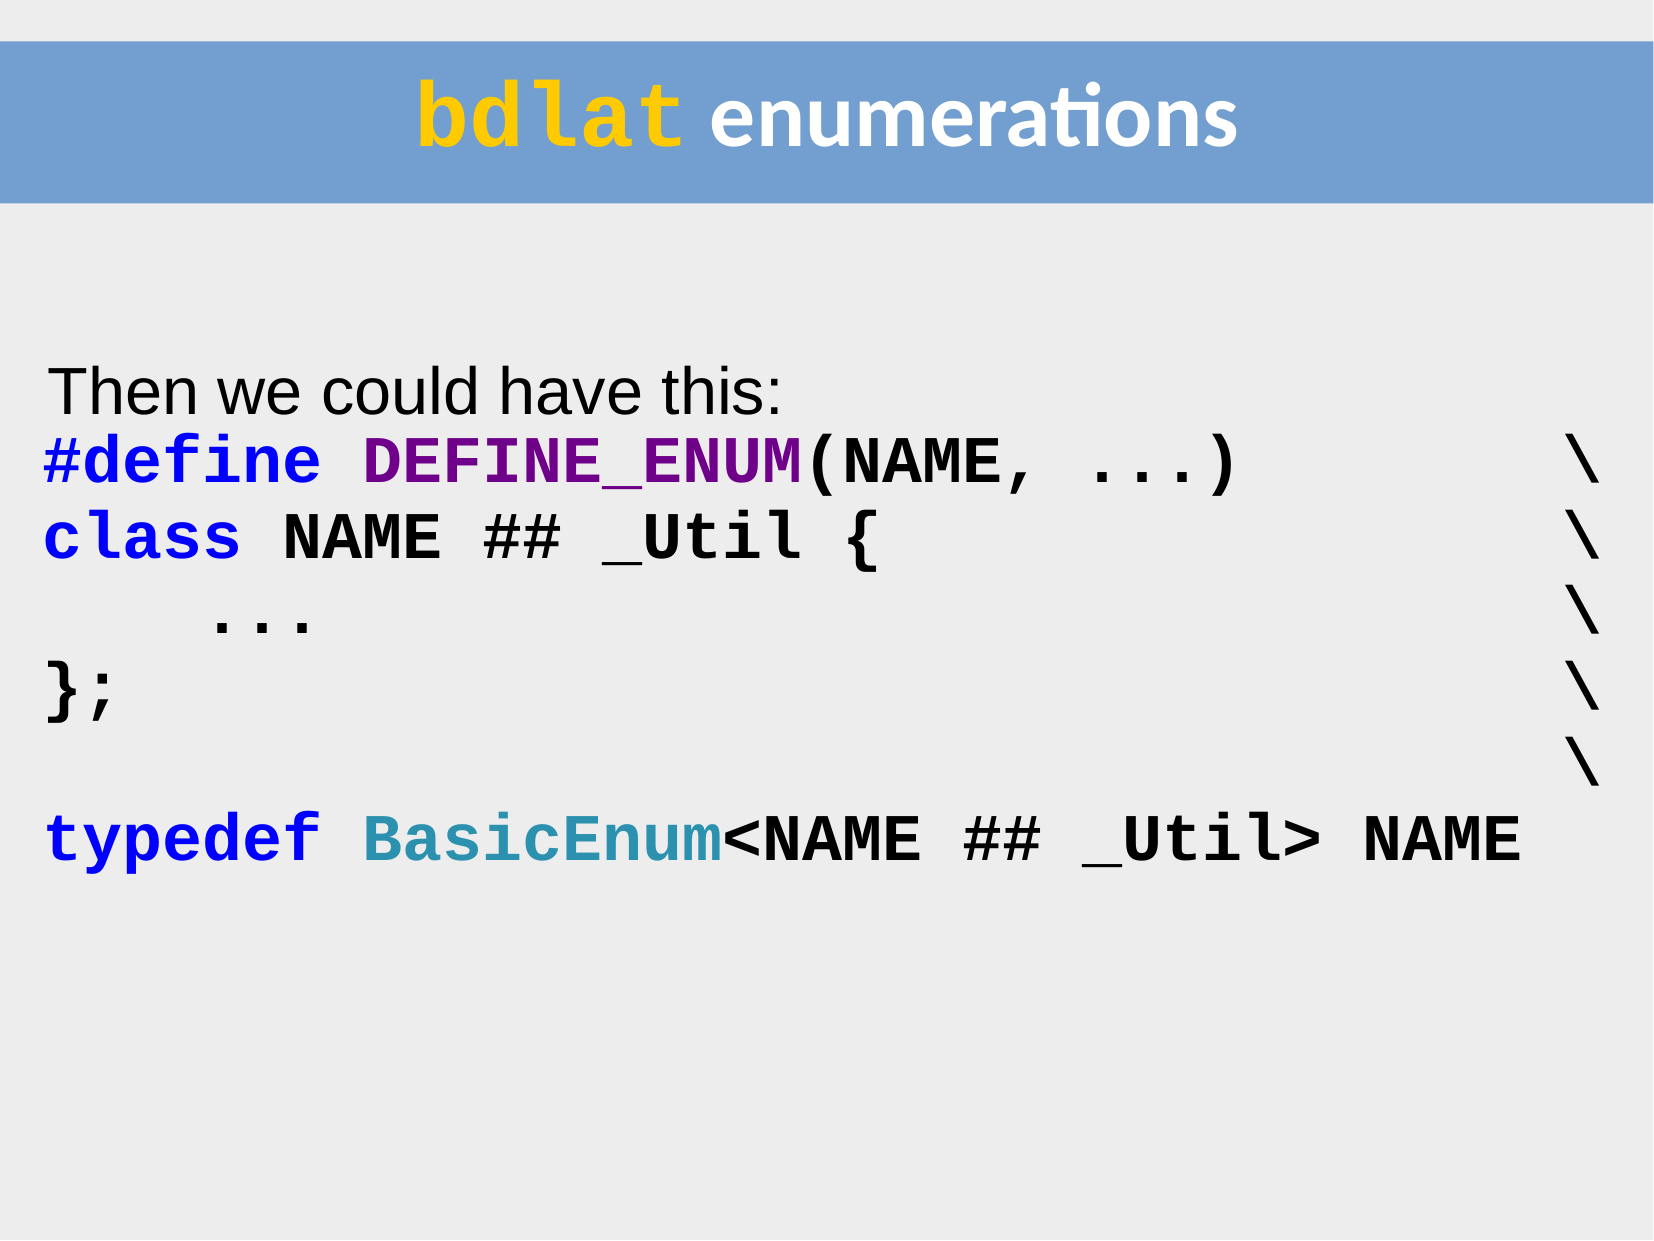

# bdlat enumerations
Then we could have this:
#define DEFINE_ENUM(NAME, ...) \
class NAME ## _Util { \
 ... \
}; \
 \
typedef BasicEnum<NAME ## _Util> NAME